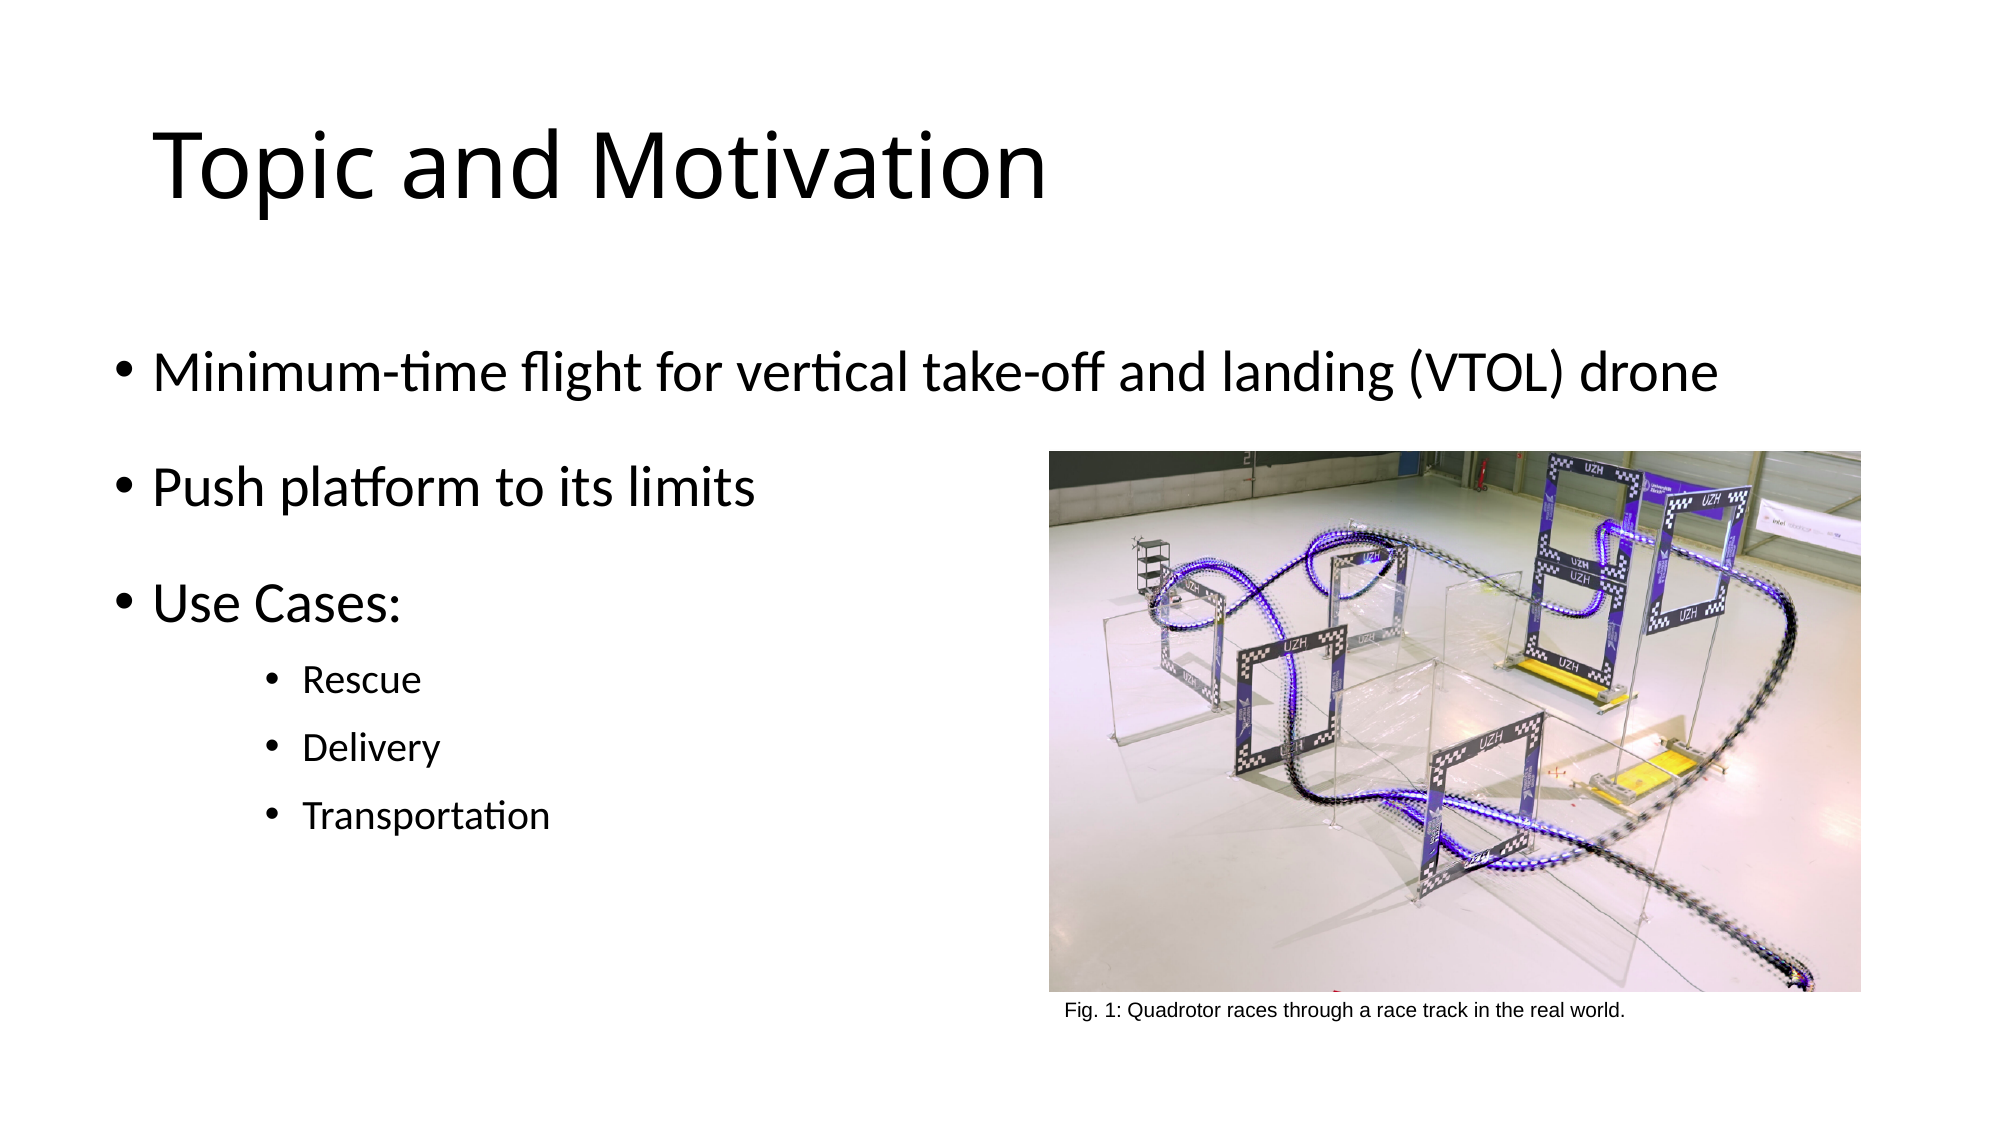

# Topic and Motivation
Minimum-time flight for vertical take-off and landing (VTOL) drone
Push platform to its limits
Use Cases:
Rescue
Delivery
Transportation
Fig. 1: Quadrotor races through a race track in the real world.